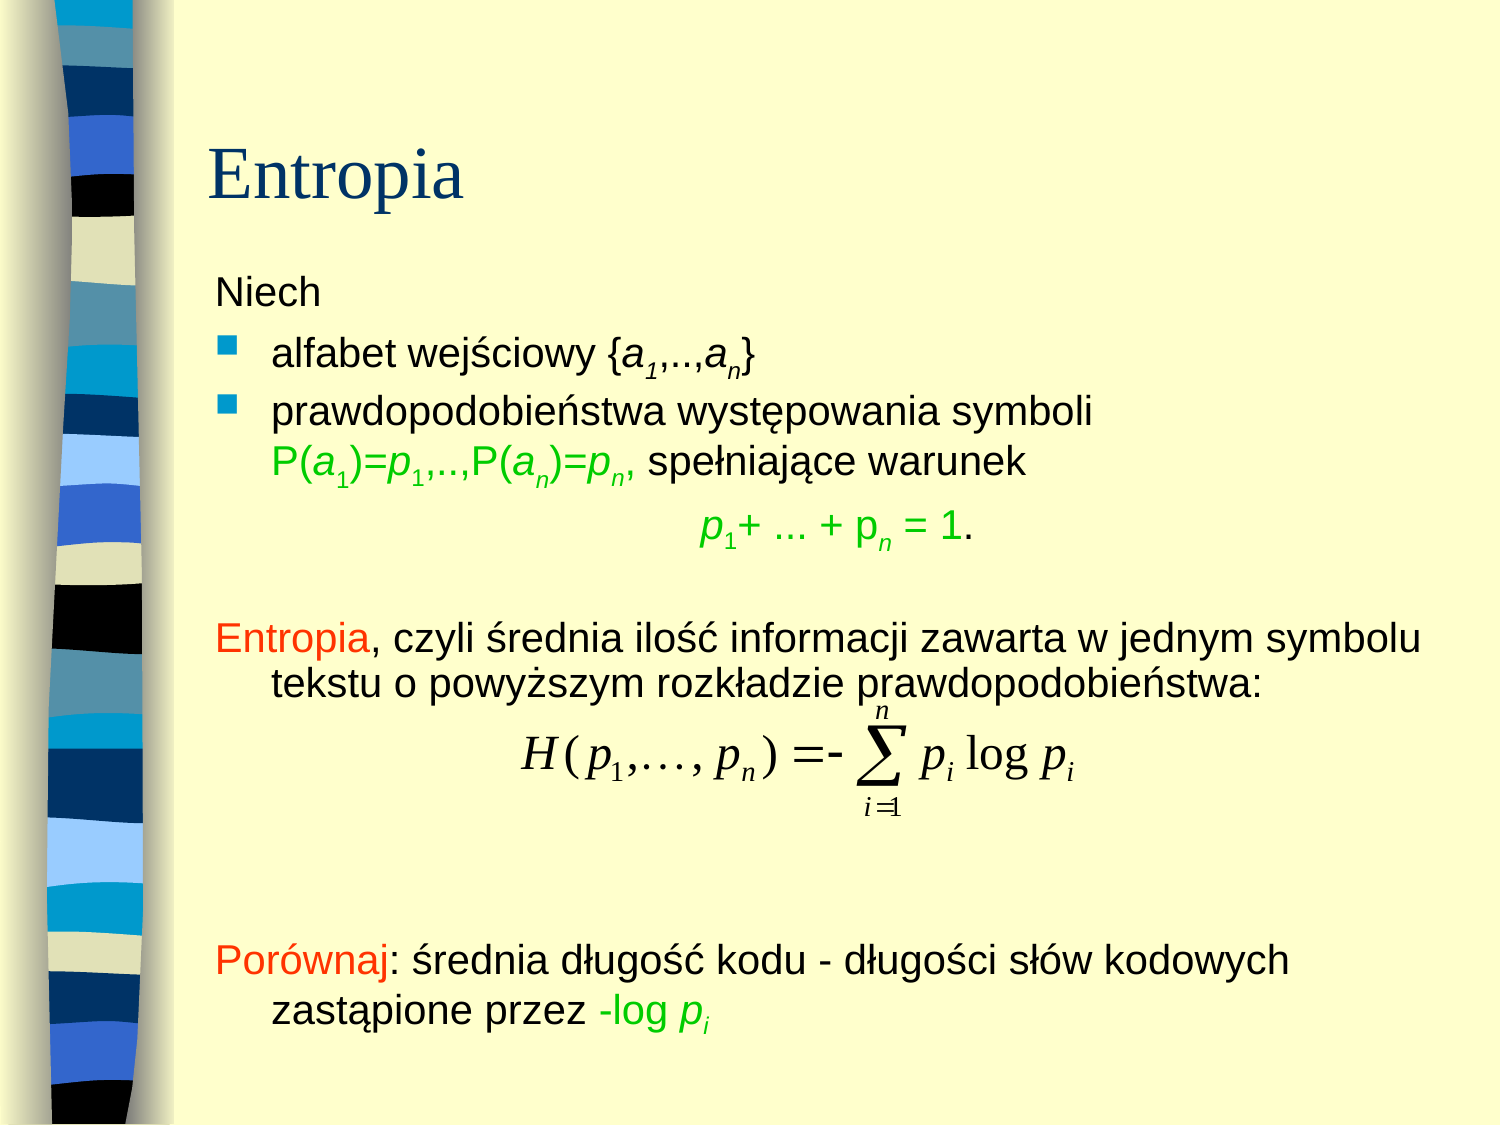

# Entropia
Niech
alfabet wejściowy {a1,..,an}
prawdopodobieństwa występowania symboli P(a1)=p1,..,P(an)=pn, spełniające warunek
p1+ ... + pn = 1.
Entropia, czyli średnia ilość informacji zawarta w jednym symbolu tekstu o powyższym rozkładzie prawdopodobieństwa:
Porównaj: średnia długość kodu - długości słów kodowych zastąpione przez -log pi